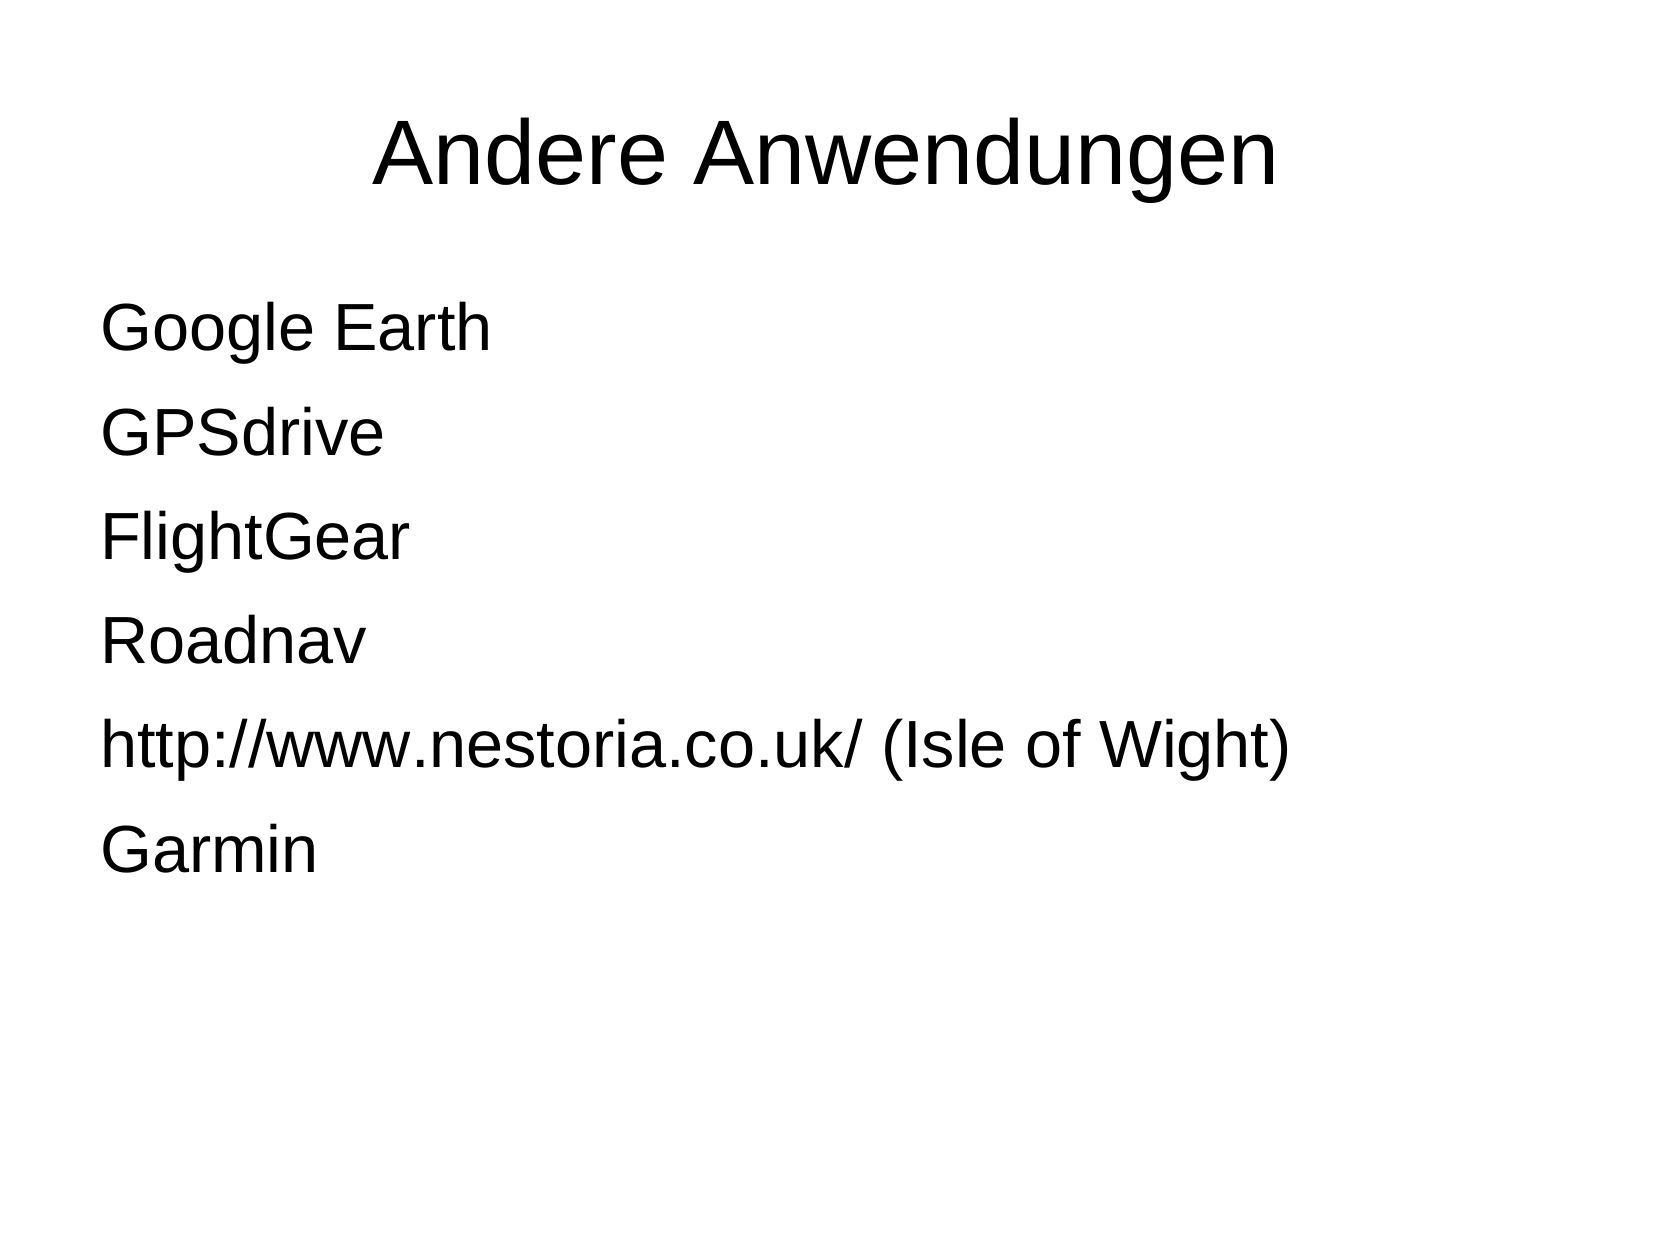

# Andere Anwendungen
Google Earth
GPSdrive
FlightGear
Roadnav
http://www.nestoria.co.uk/ (Isle of Wight)
Garmin